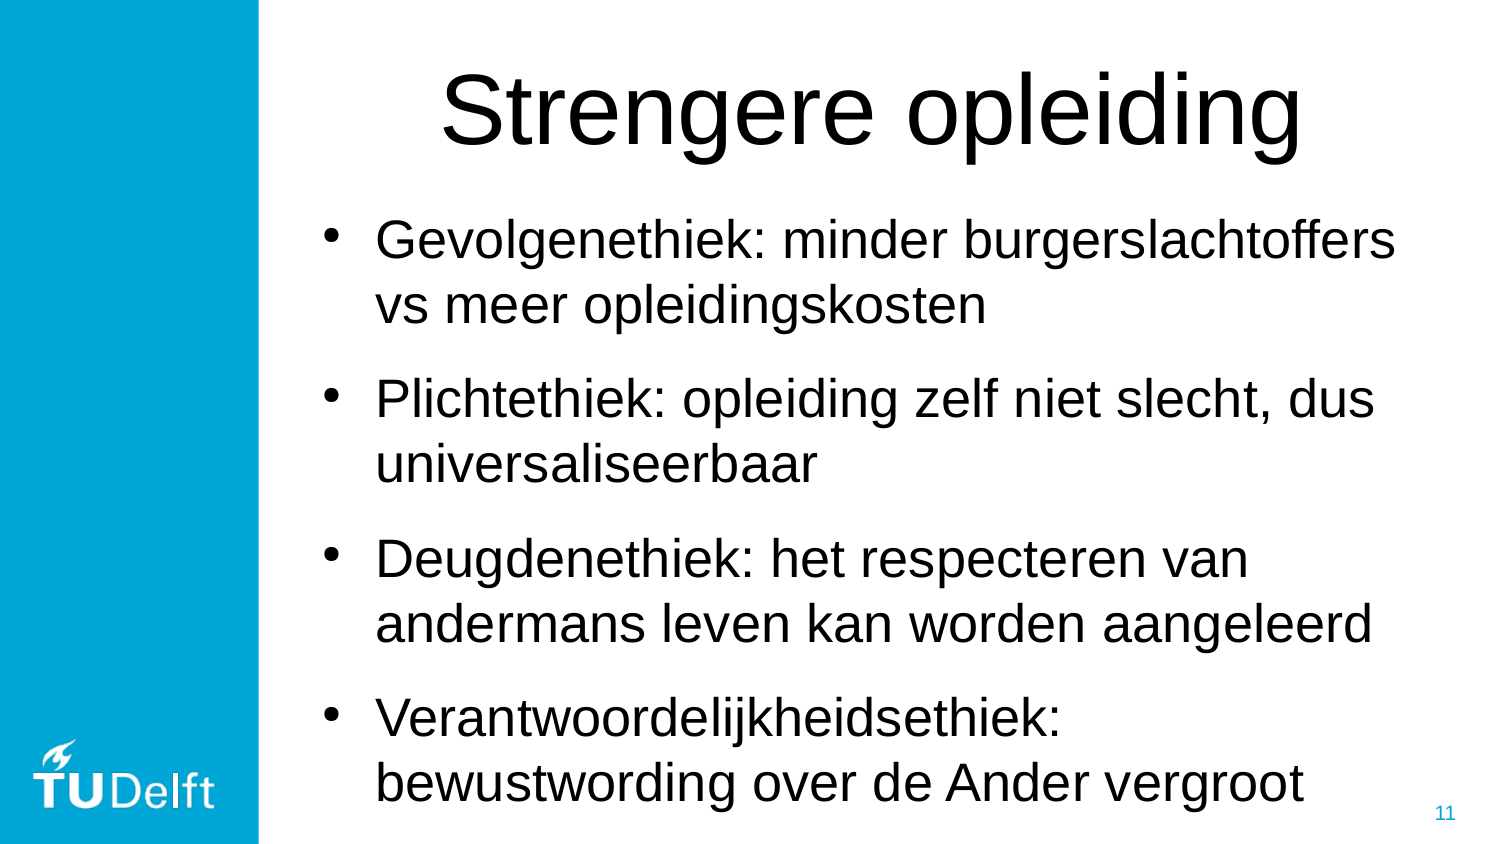

# Strengere opleiding
Gevolgenethiek: minder burgerslachtoffers vs meer opleidingskosten
Plichtethiek: opleiding zelf niet slecht, dus universaliseerbaar
Deugdenethiek: het respecteren van andermans leven kan worden aangeleerd
Verantwoordelijkheidsethiek: bewustwording over de Ander vergroot